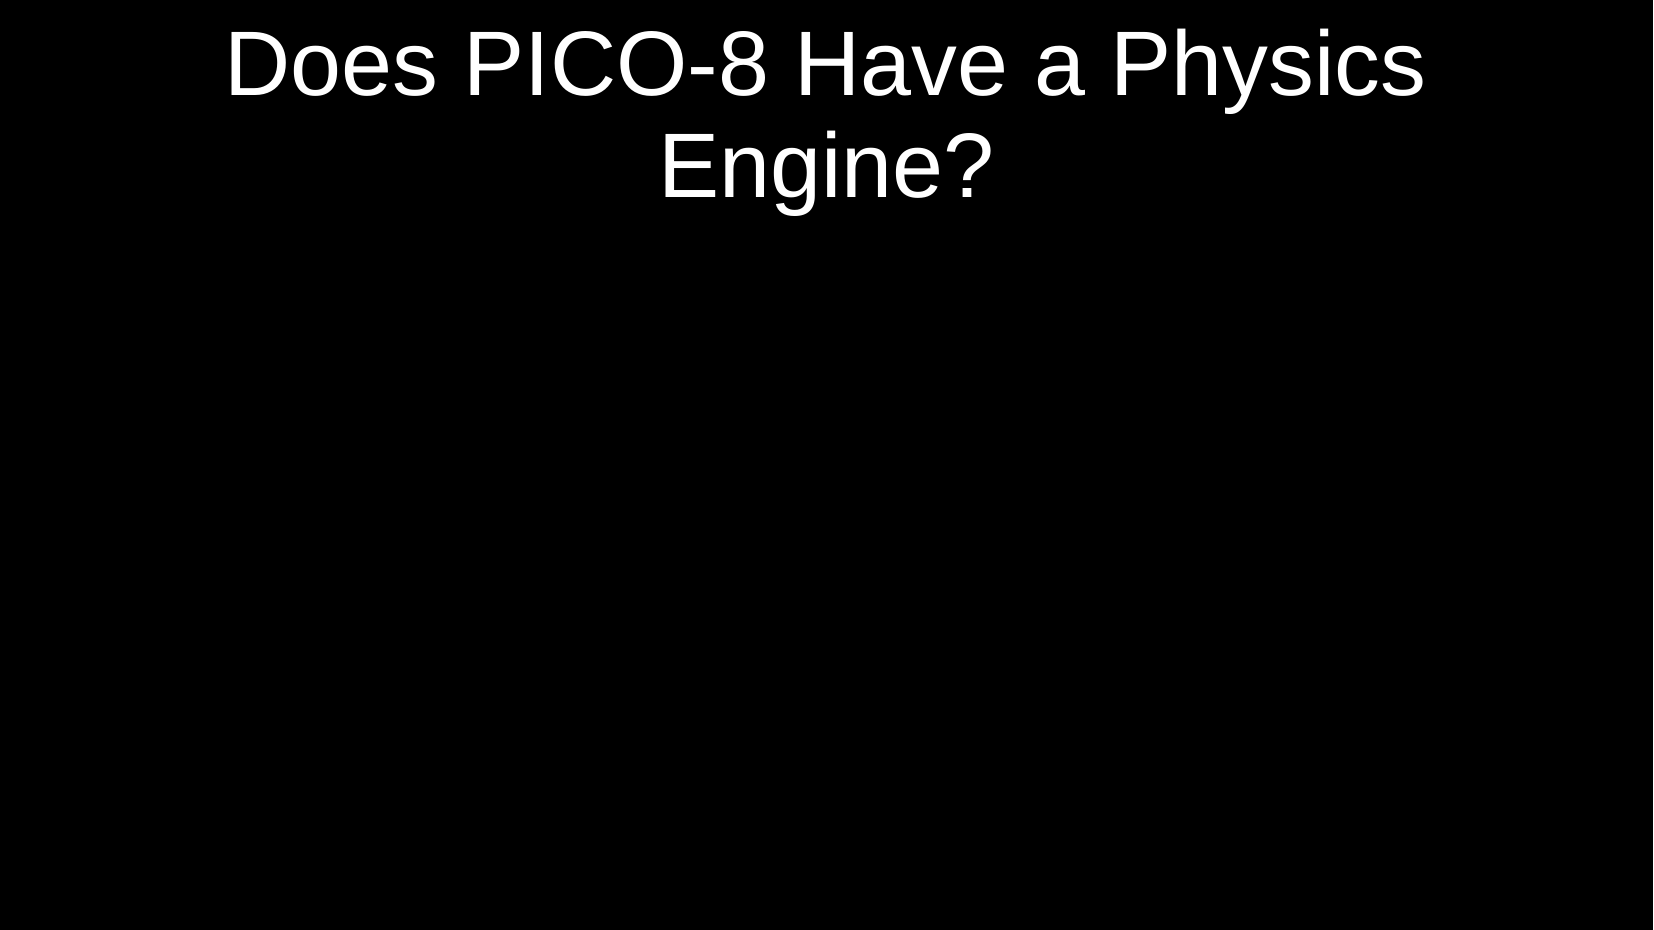

# Does PICO-8 Have a Physics Engine?